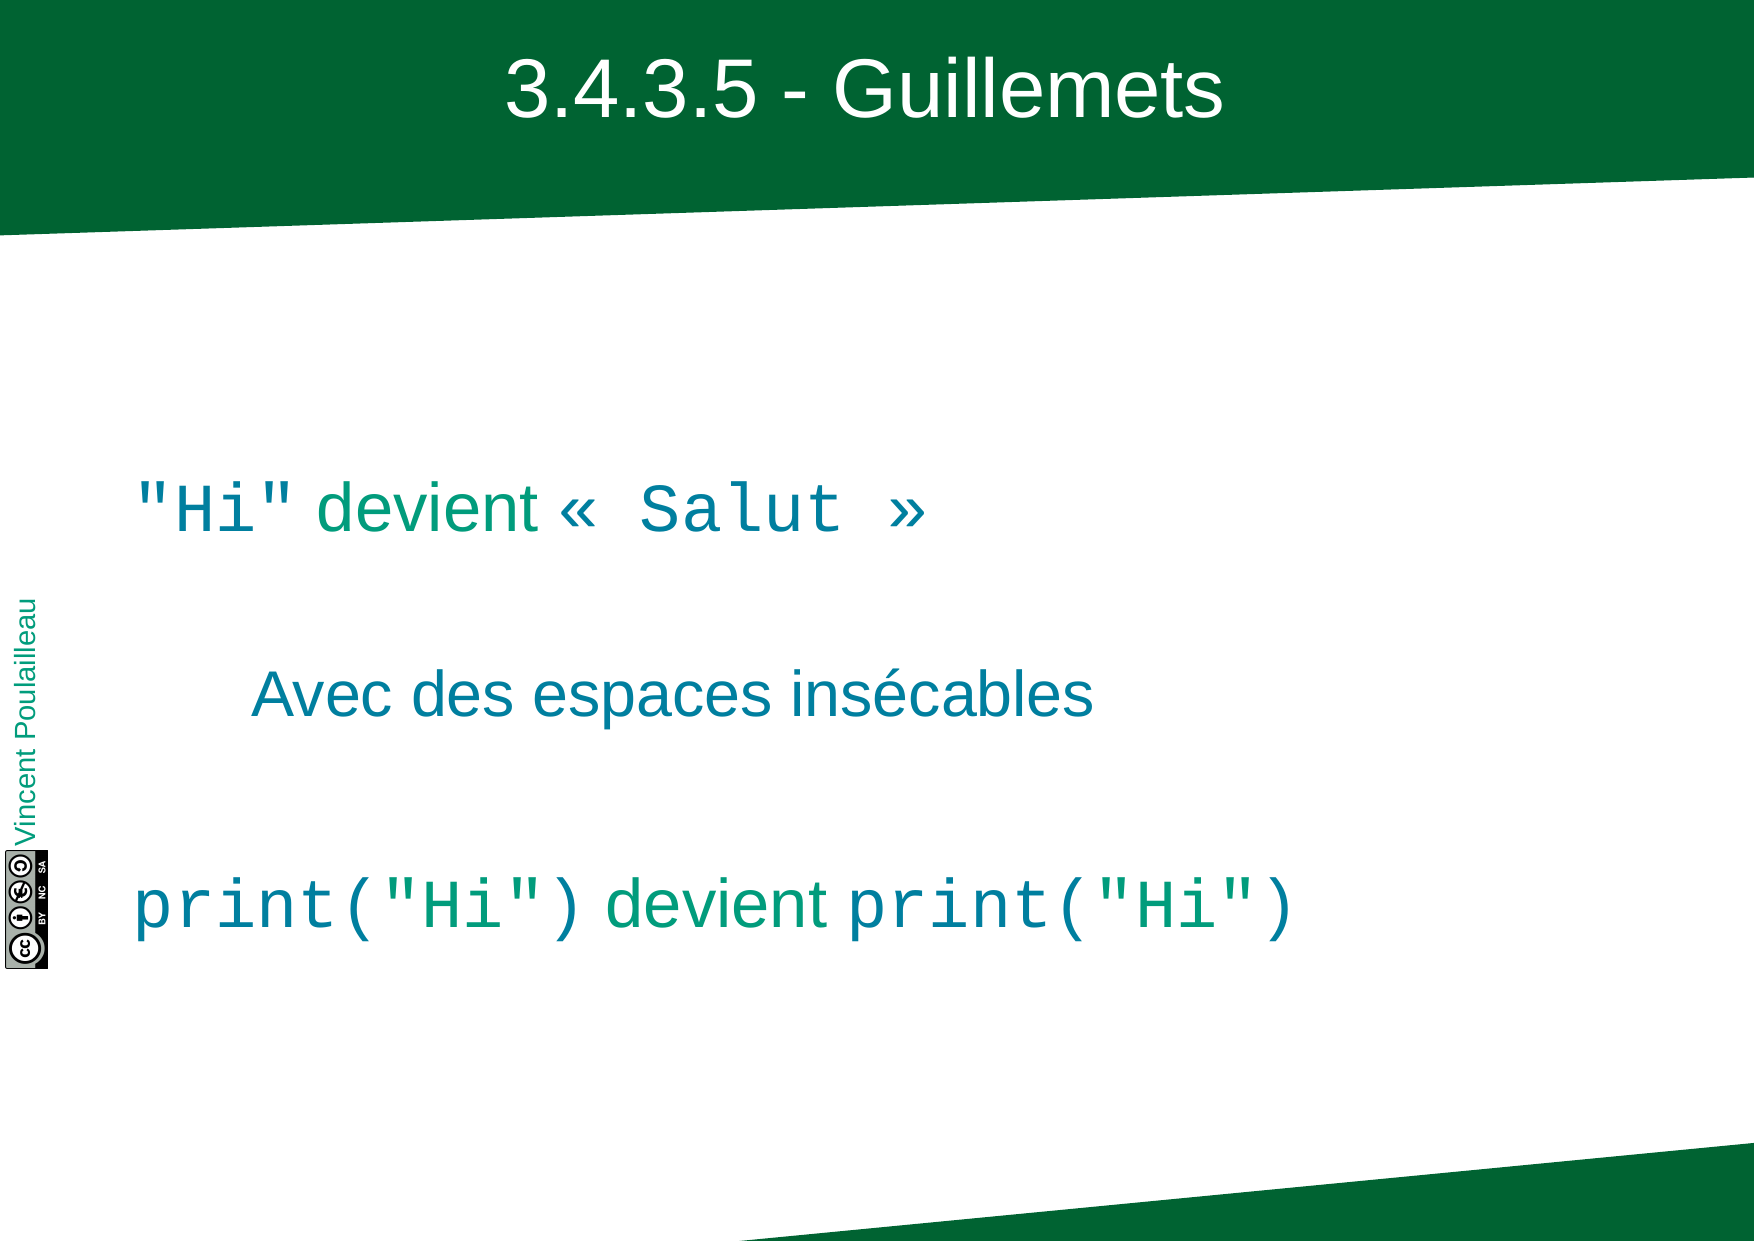

3.4.3.5 - Guillemets
"Hi" devient « Salut »
Avec des espaces insécables
print("Hi") devient print("Hi")
© 2019 Vincent Poulailleau